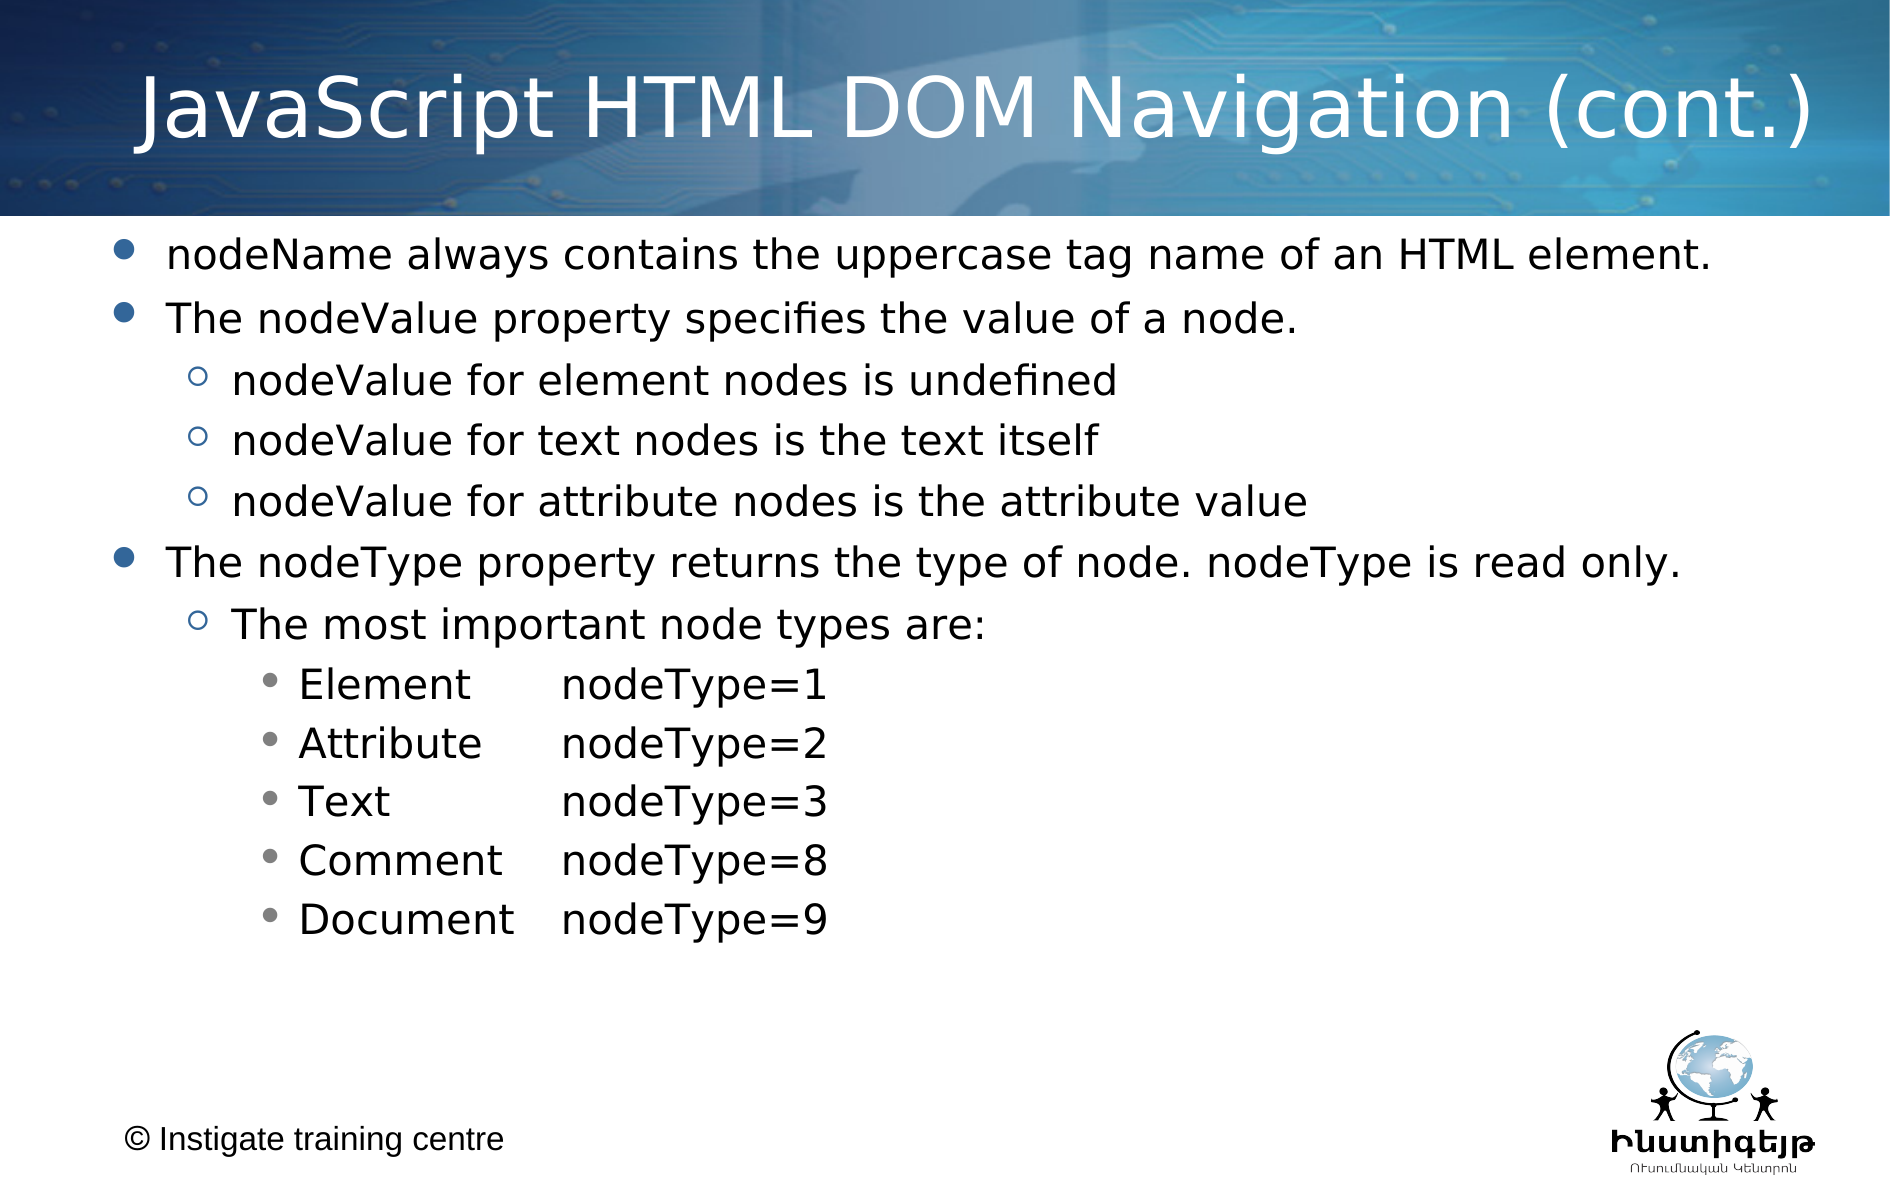

JavaScript HTML DOM Navigation (cont.)
# nodeName always contains the uppercase tag name of an HTML element.
The nodeValue property specifies the value of a node.
nodeValue for element nodes is undefined
nodeValue for text nodes is the text itself
nodeValue for attribute nodes is the attribute value
The nodeType property returns the type of node. nodeType is read only.
The most important node types are:
Element		nodeType=1
Attribute		nodeType=2
Text			nodeType=3
Comment	nodeType=8
Document	nodeType=9